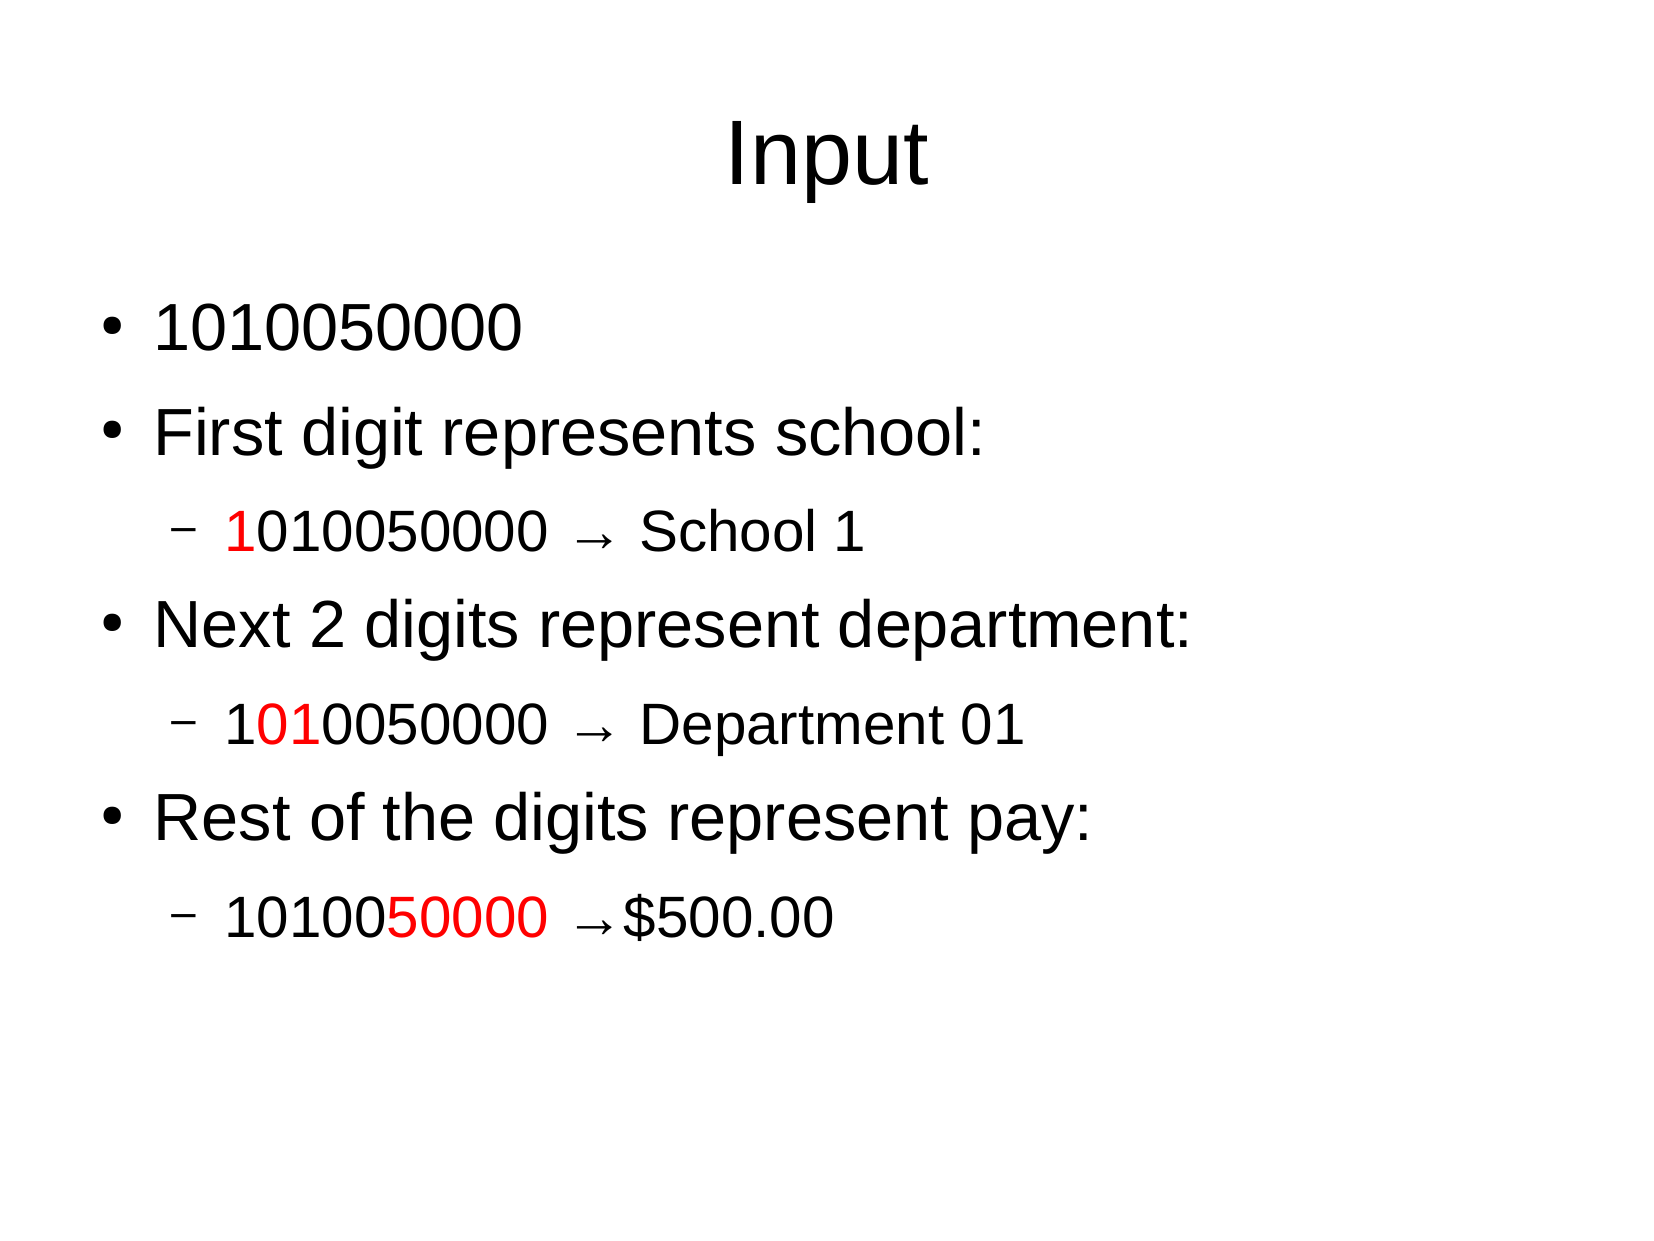

# Input
1010050000
First digit represents school:
1010050000 → School 1
Next 2 digits represent department:
1010050000 → Department 01
Rest of the digits represent pay:
1010050000 →$500.00